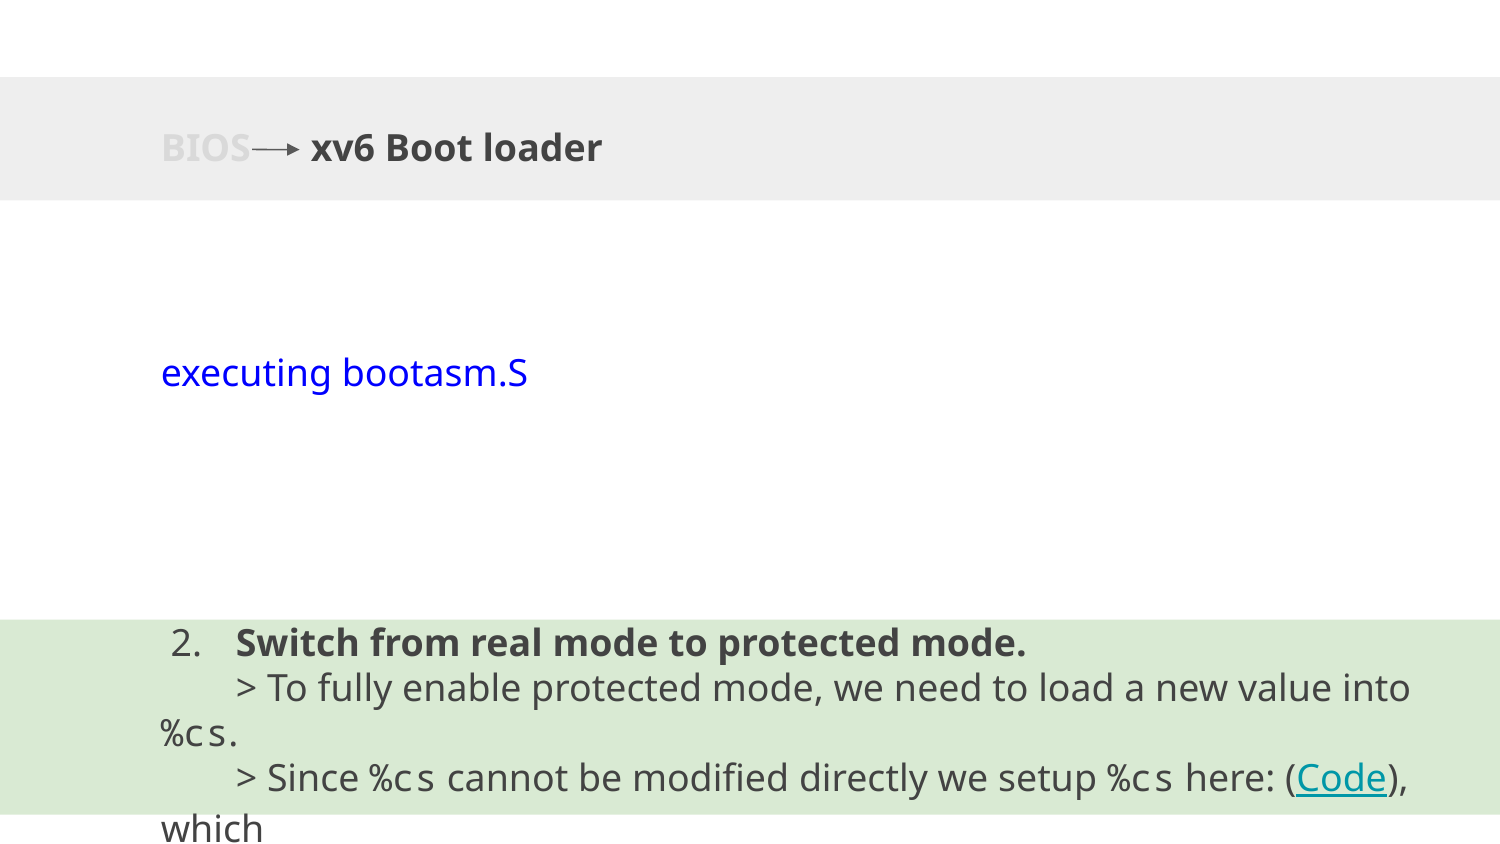

BIOS	xv6 Boot loader
2 source source file
executing bootasm.S
m.
 2. 	Switch from real mode to protected mode.
> To fully enable protected mode, we need to load a new value into %cs.
> Since %cs cannot be modified directly we setup %cs here: (Code), which
 results in %cs to refer to the code descriptor entry in gdt.